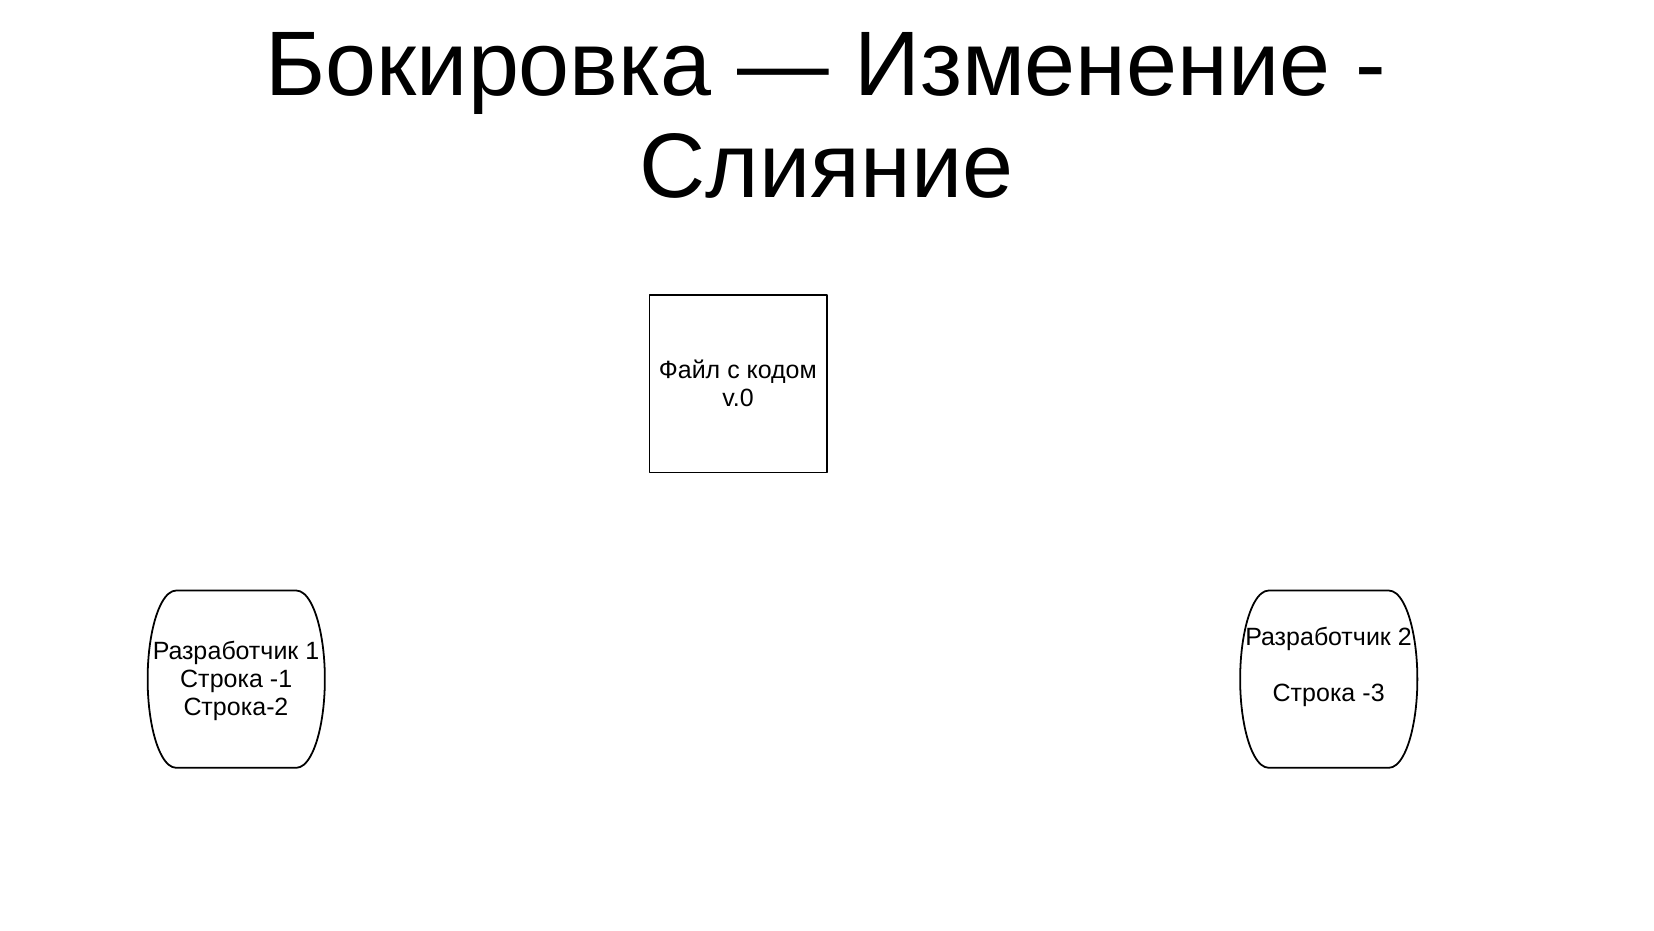

# Бокировка — Изменение - Слияние
Файл с кодом
v.0
Разработчик 1
Строка -1
Строка-2
Разработчик 2
Строка -3